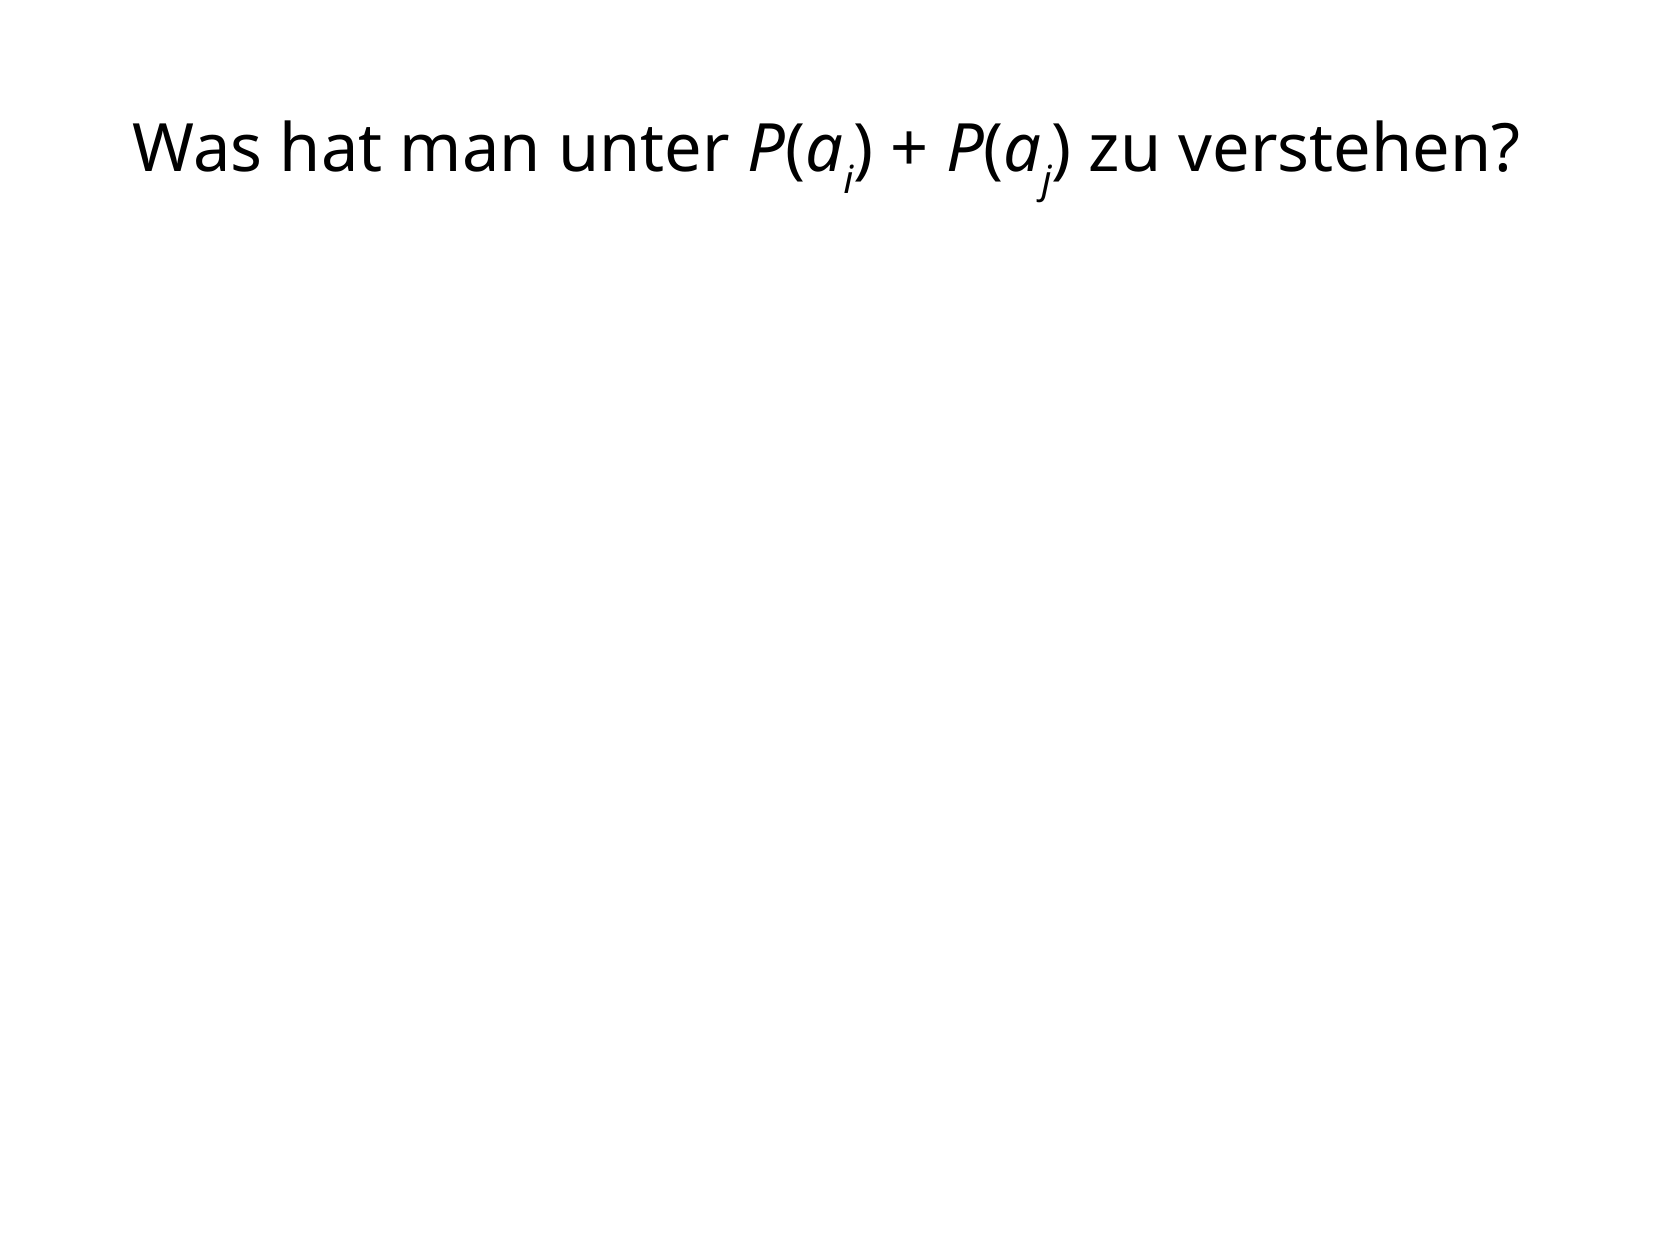

# Was hat man unter P(ai) + P(aj) zu verstehen?